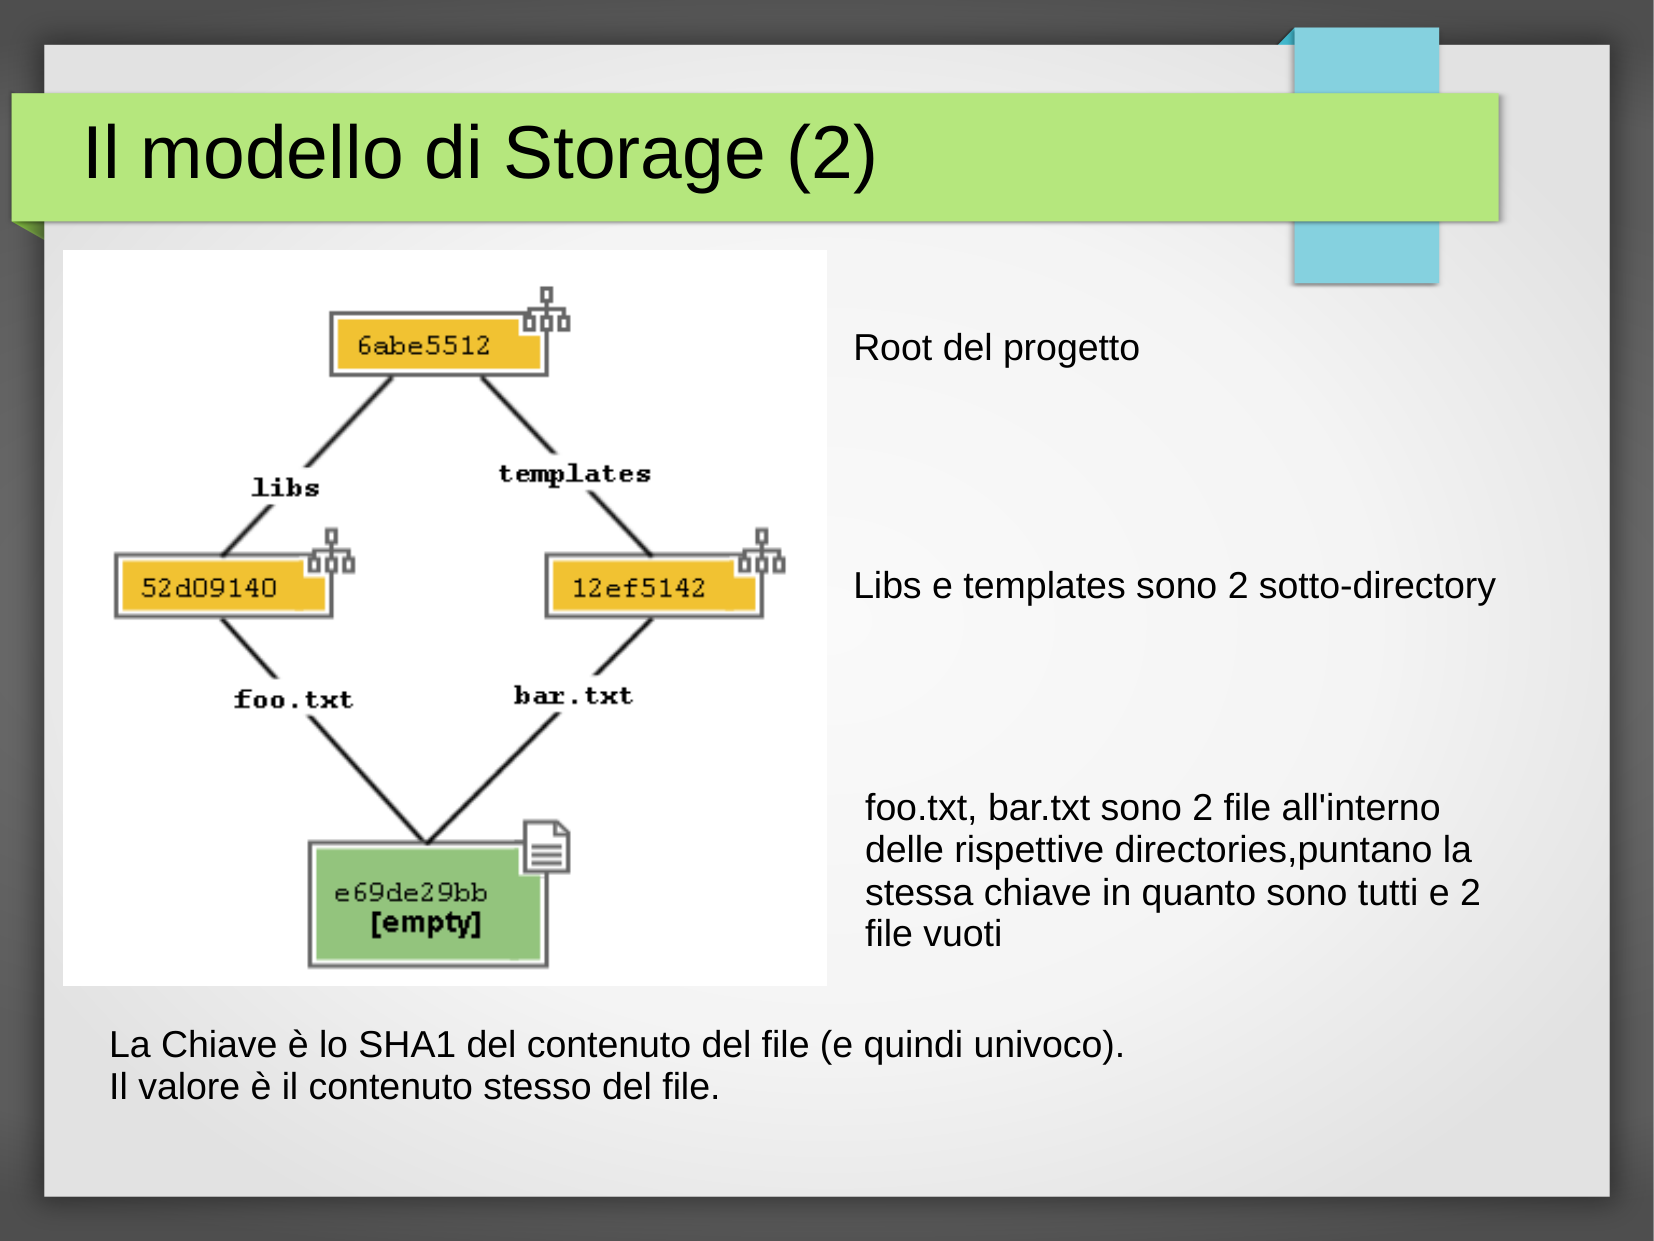

# Il modello di Storage (2)
Root del progetto
Libs e templates sono 2 sotto-directory
foo.txt, bar.txt sono 2 file all'interno delle rispettive directories,puntano la stessa chiave in quanto sono tutti e 2 file vuoti
La Chiave è lo SHA1 del contenuto del file (e quindi univoco).
Il valore è il contenuto stesso del file.